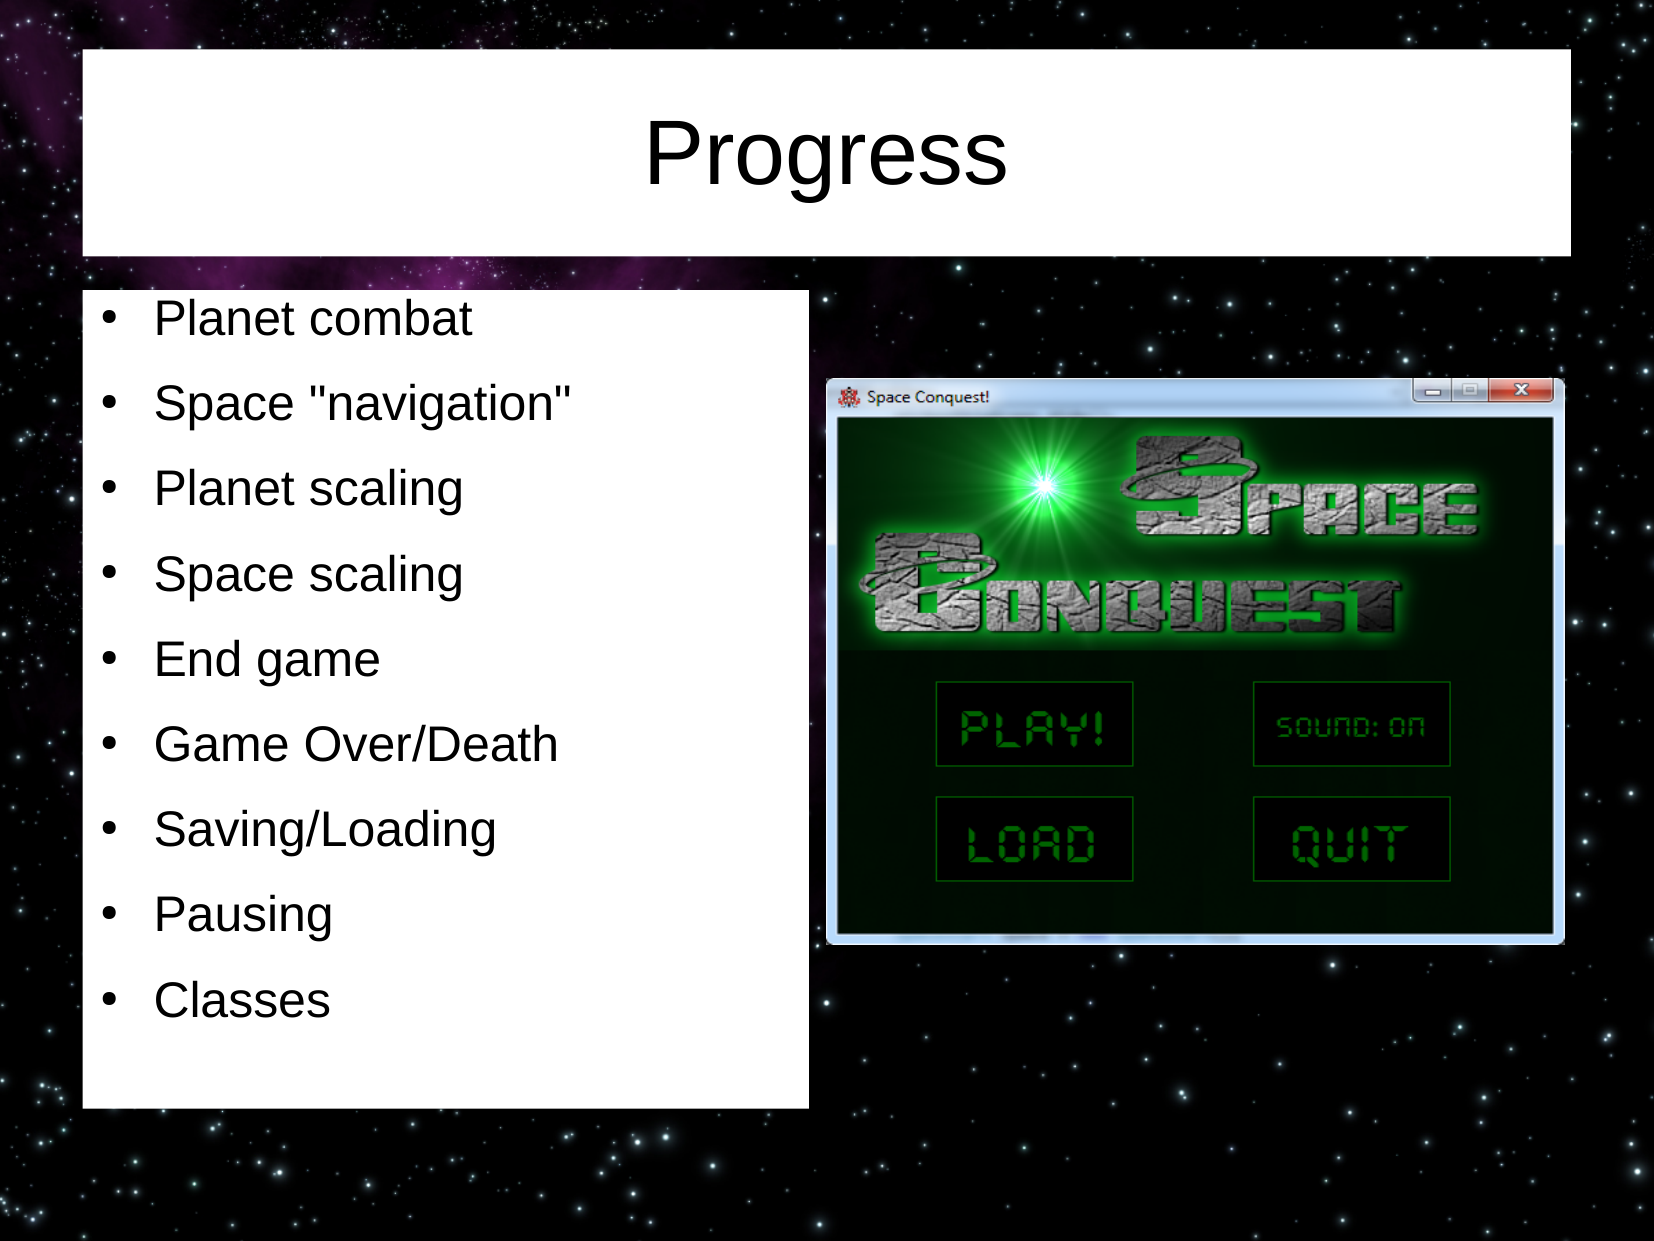

Progress
# Planet combat
Space "navigation"
Planet scaling
Space scaling
End game
Game Over/Death
Saving/Loading
Pausing
Classes